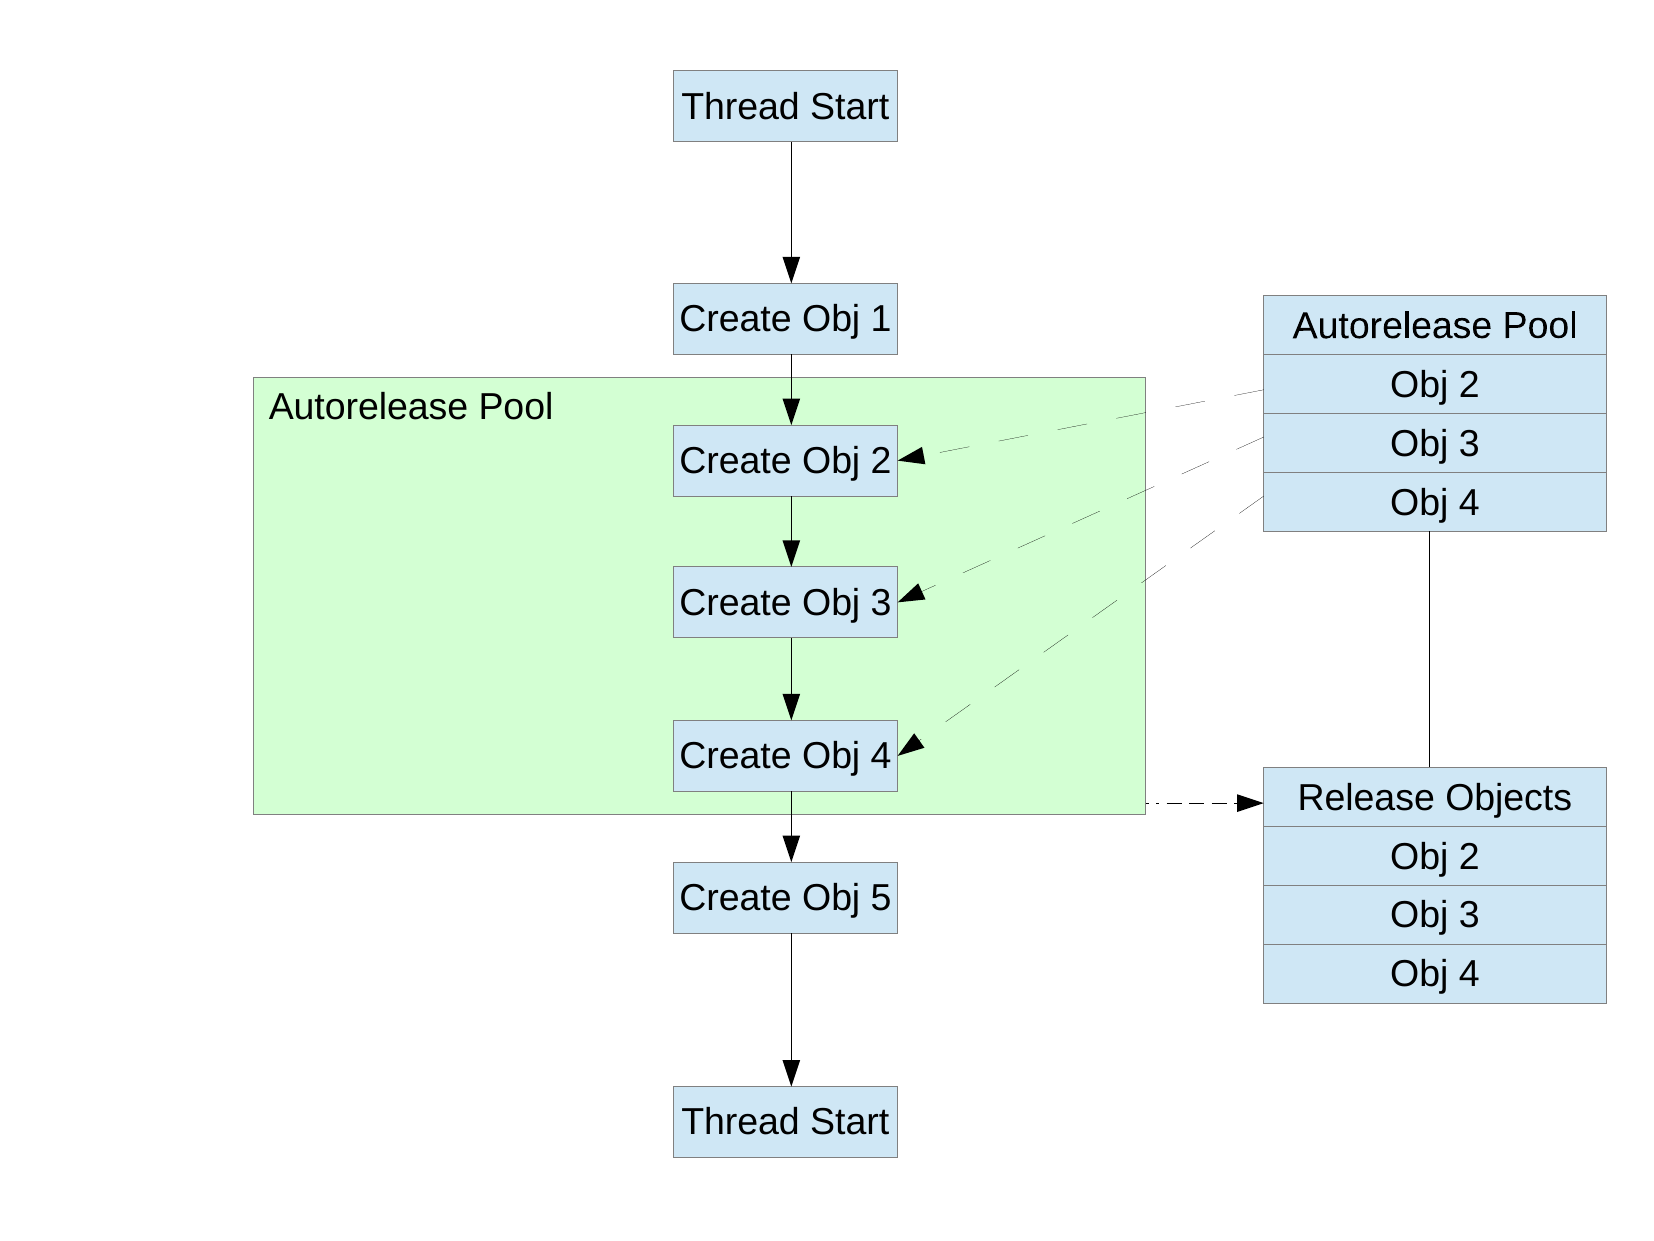

Thread Start
Create Obj 1
Autorelease Pool
Obj 2
Autorelease Pool
Obj 3
Create Obj 2
Obj 4
Create Obj 3
Create Obj 4
Release Objects
Obj 2
Create Obj 5
Obj 3
Obj 4
Thread Start